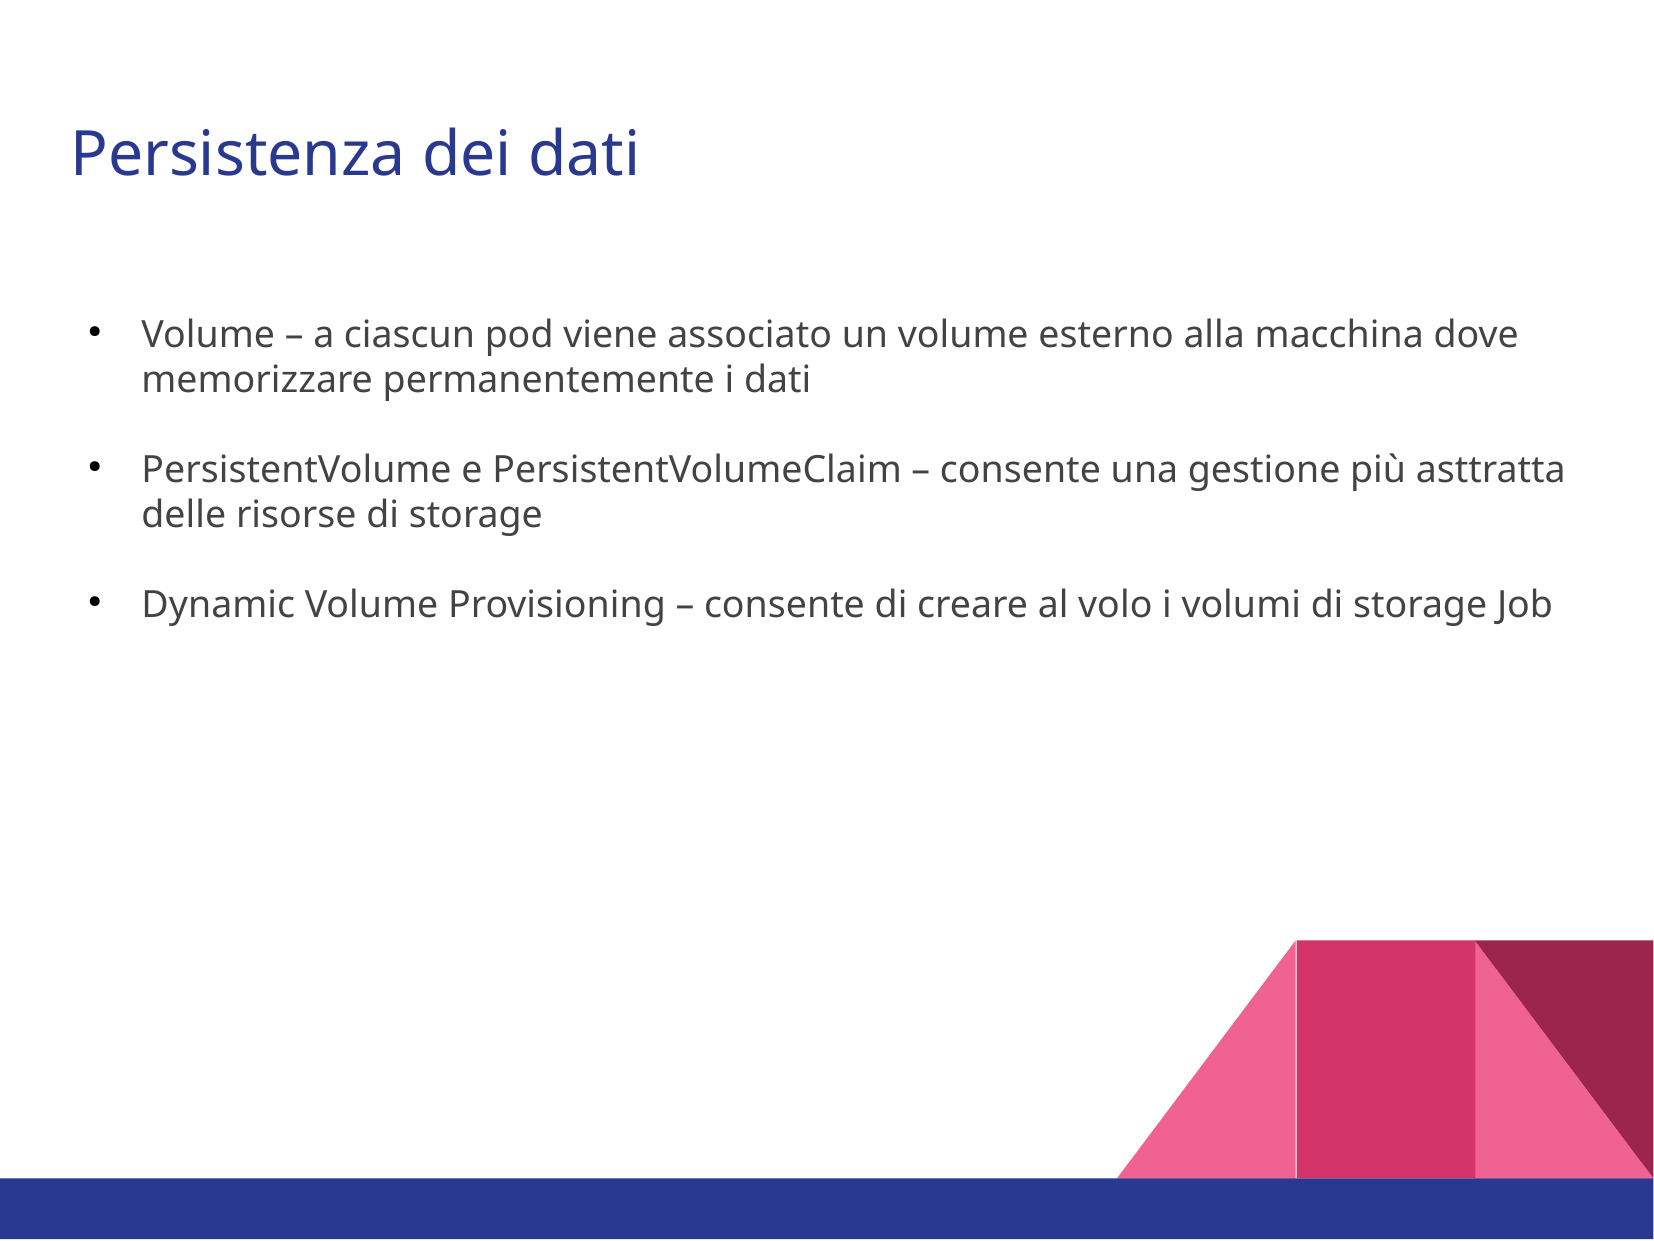

# Persistenza dei dati
Volume – a ciascun pod viene associato un volume esterno alla macchina dove memorizzare permanentemente i dati
PersistentVolume e PersistentVolumeClaim – consente una gestione più asttratta delle risorse di storage
Dynamic Volume Provisioning – consente di creare al volo i volumi di storage Job